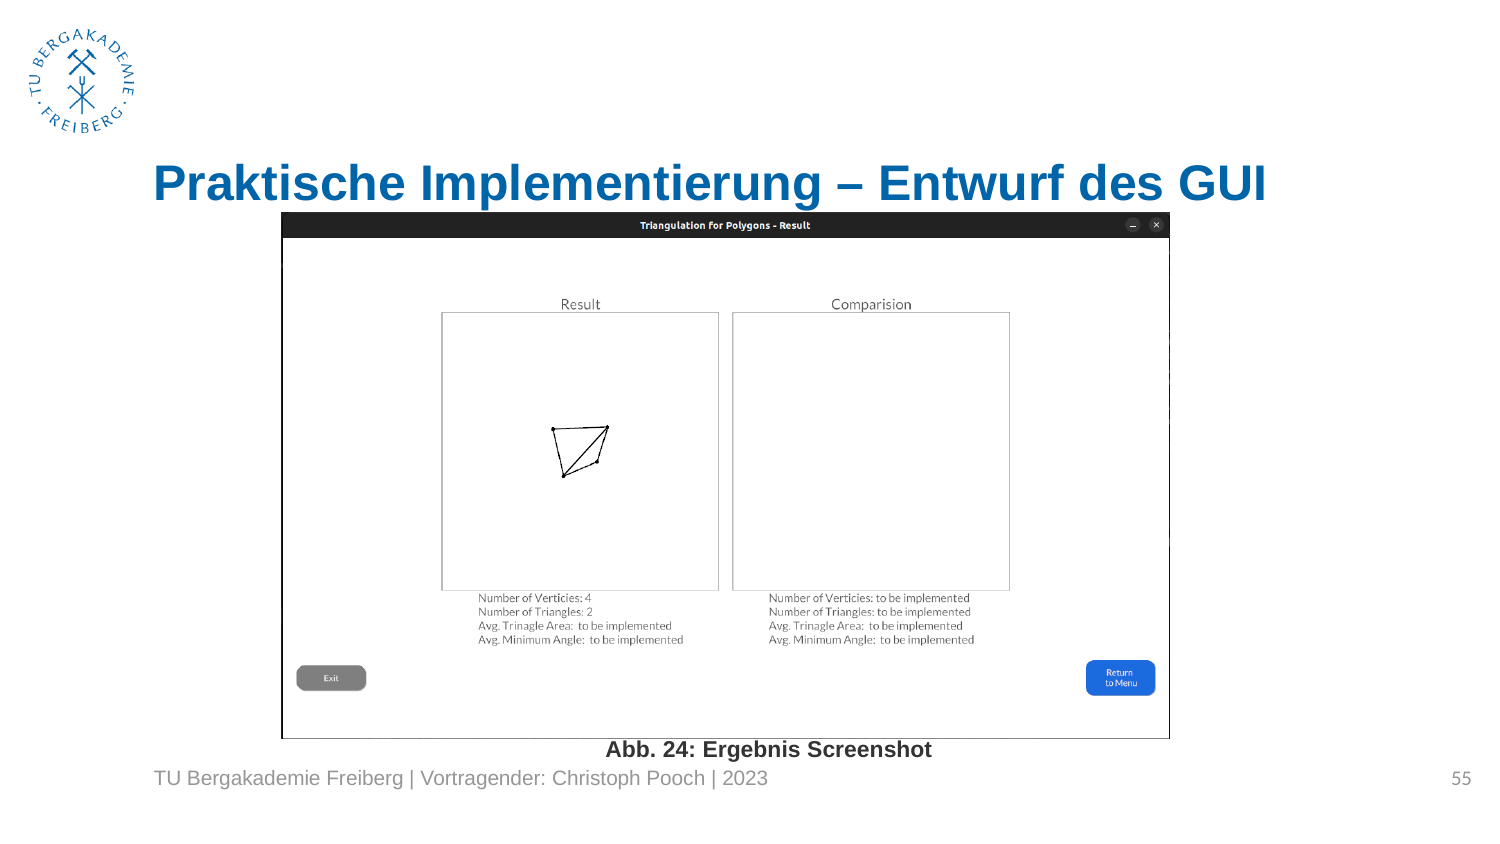

# Praktische Implementierung – Entwurf des GUI
Abb. 24: Ergebnis Screenshot
TU Bergakademie Freiberg | Vortragender: Christoph Pooch | 2023